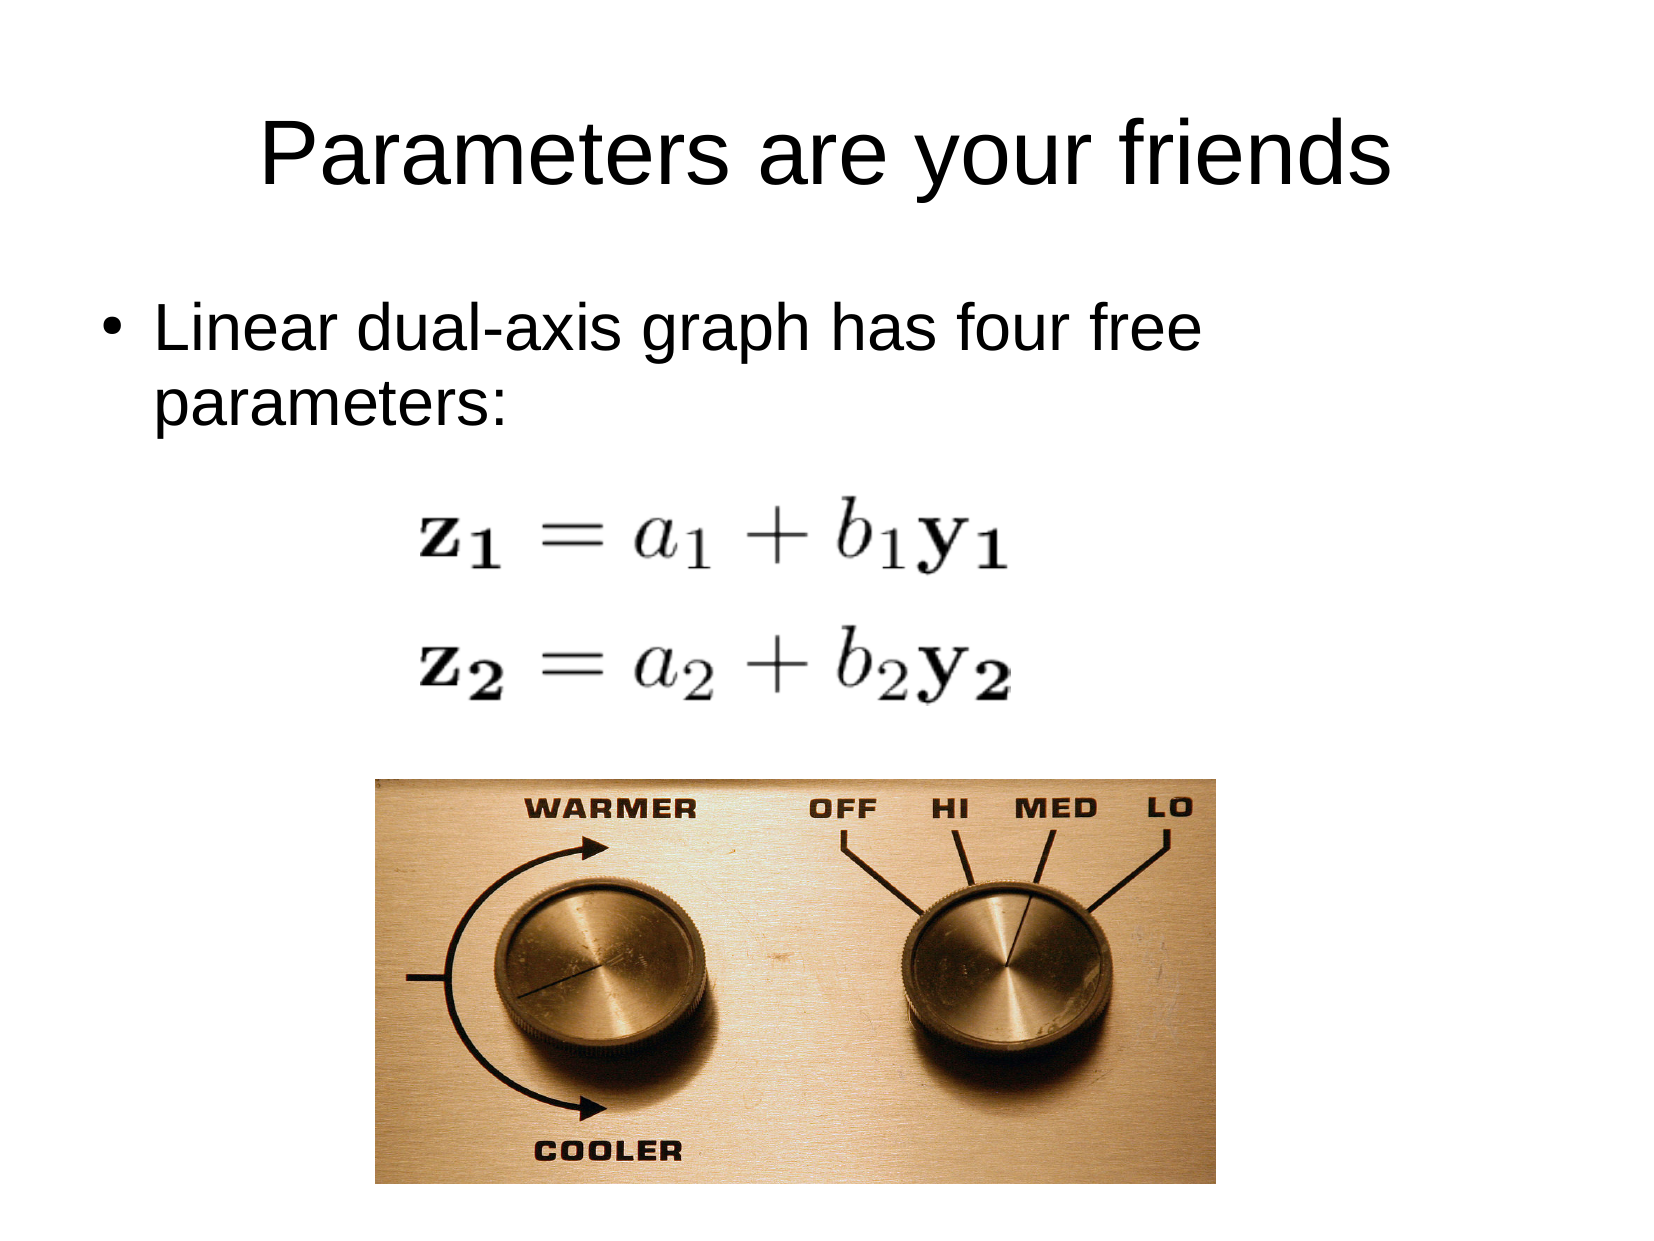

# Parameters are your friends
Linear dual-axis graph has four free parameters: